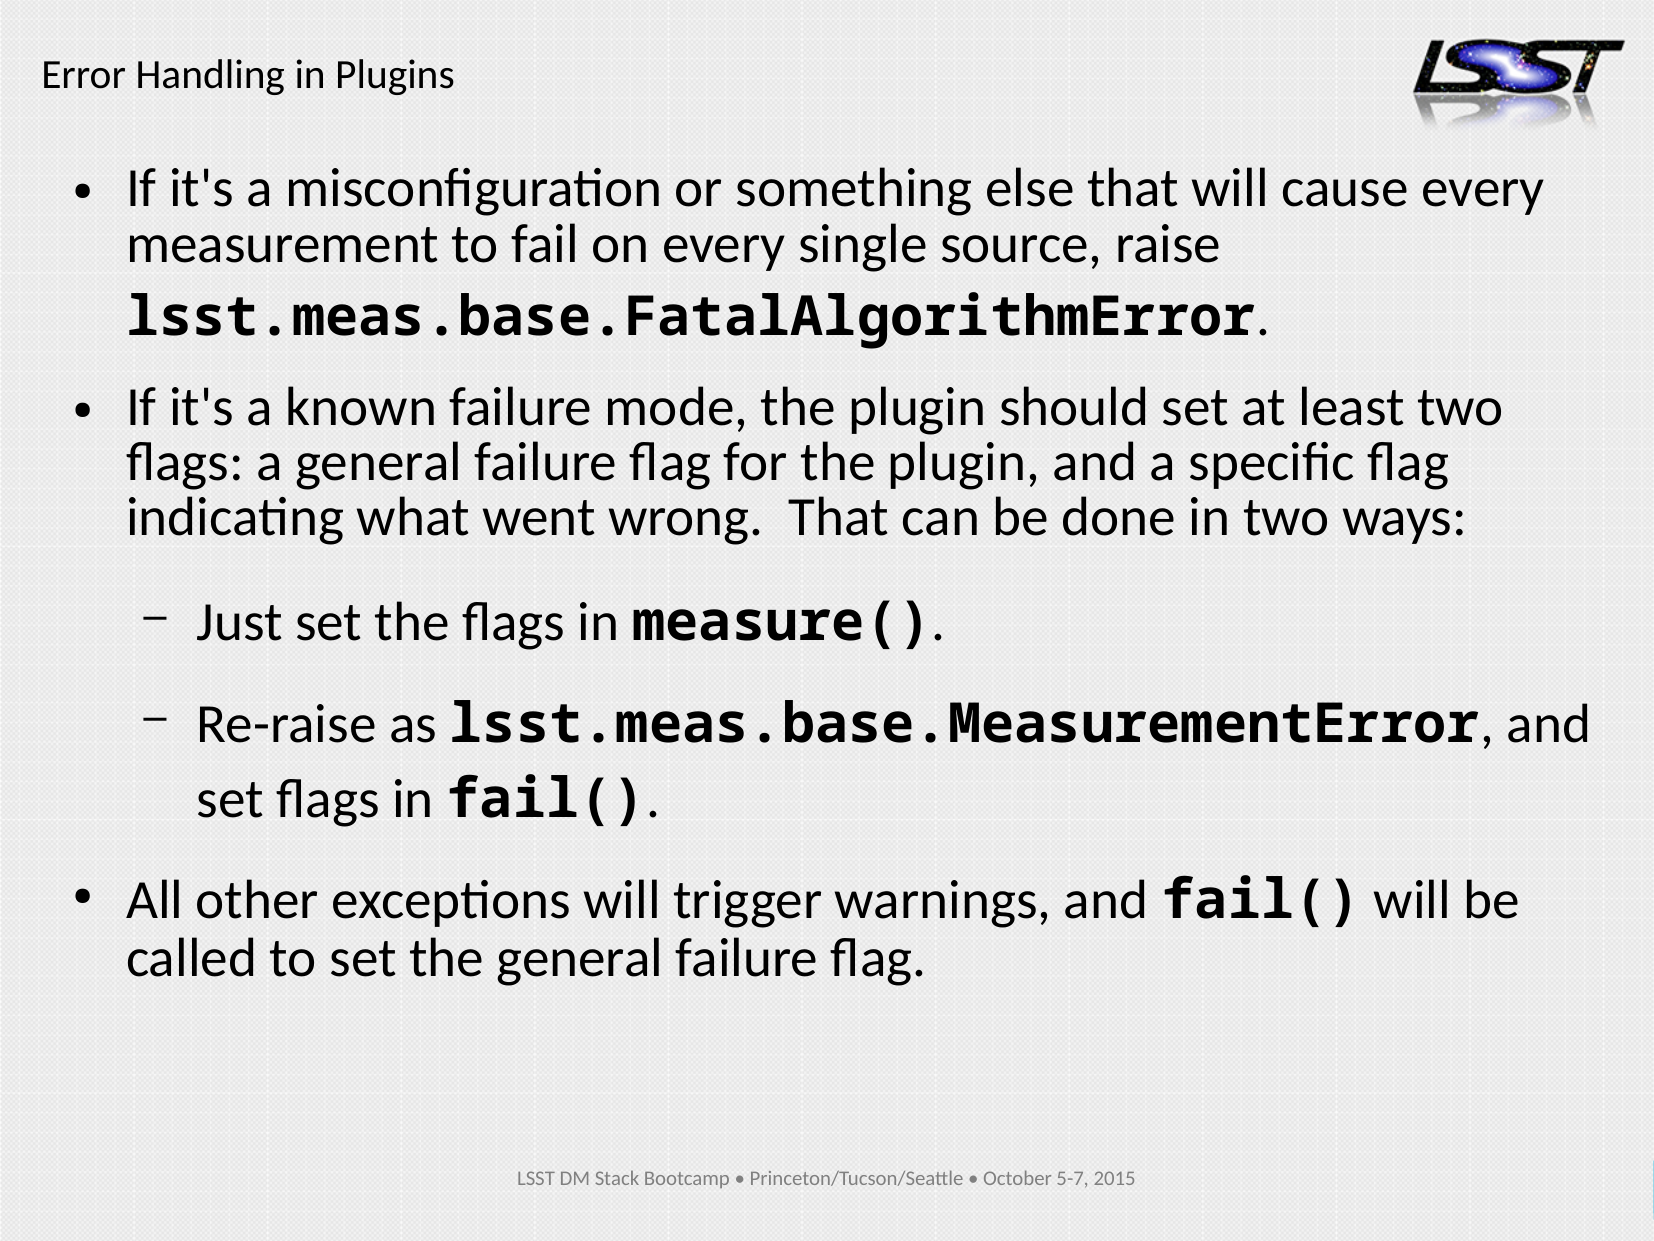

# Error Handling in Plugins
If it's a misconfiguration or something else that will cause every measurement to fail on every single source, raise lsst.meas.base.FatalAlgorithmError.
If it's a known failure mode, the plugin should set at least two flags: a general failure flag for the plugin, and a specific flag indicating what went wrong. That can be done in two ways:
Just set the flags in measure().
Re-raise as lsst.meas.base.MeasurementError, and set flags in fail().
All other exceptions will trigger warnings, and fail() will be called to set the general failure flag.